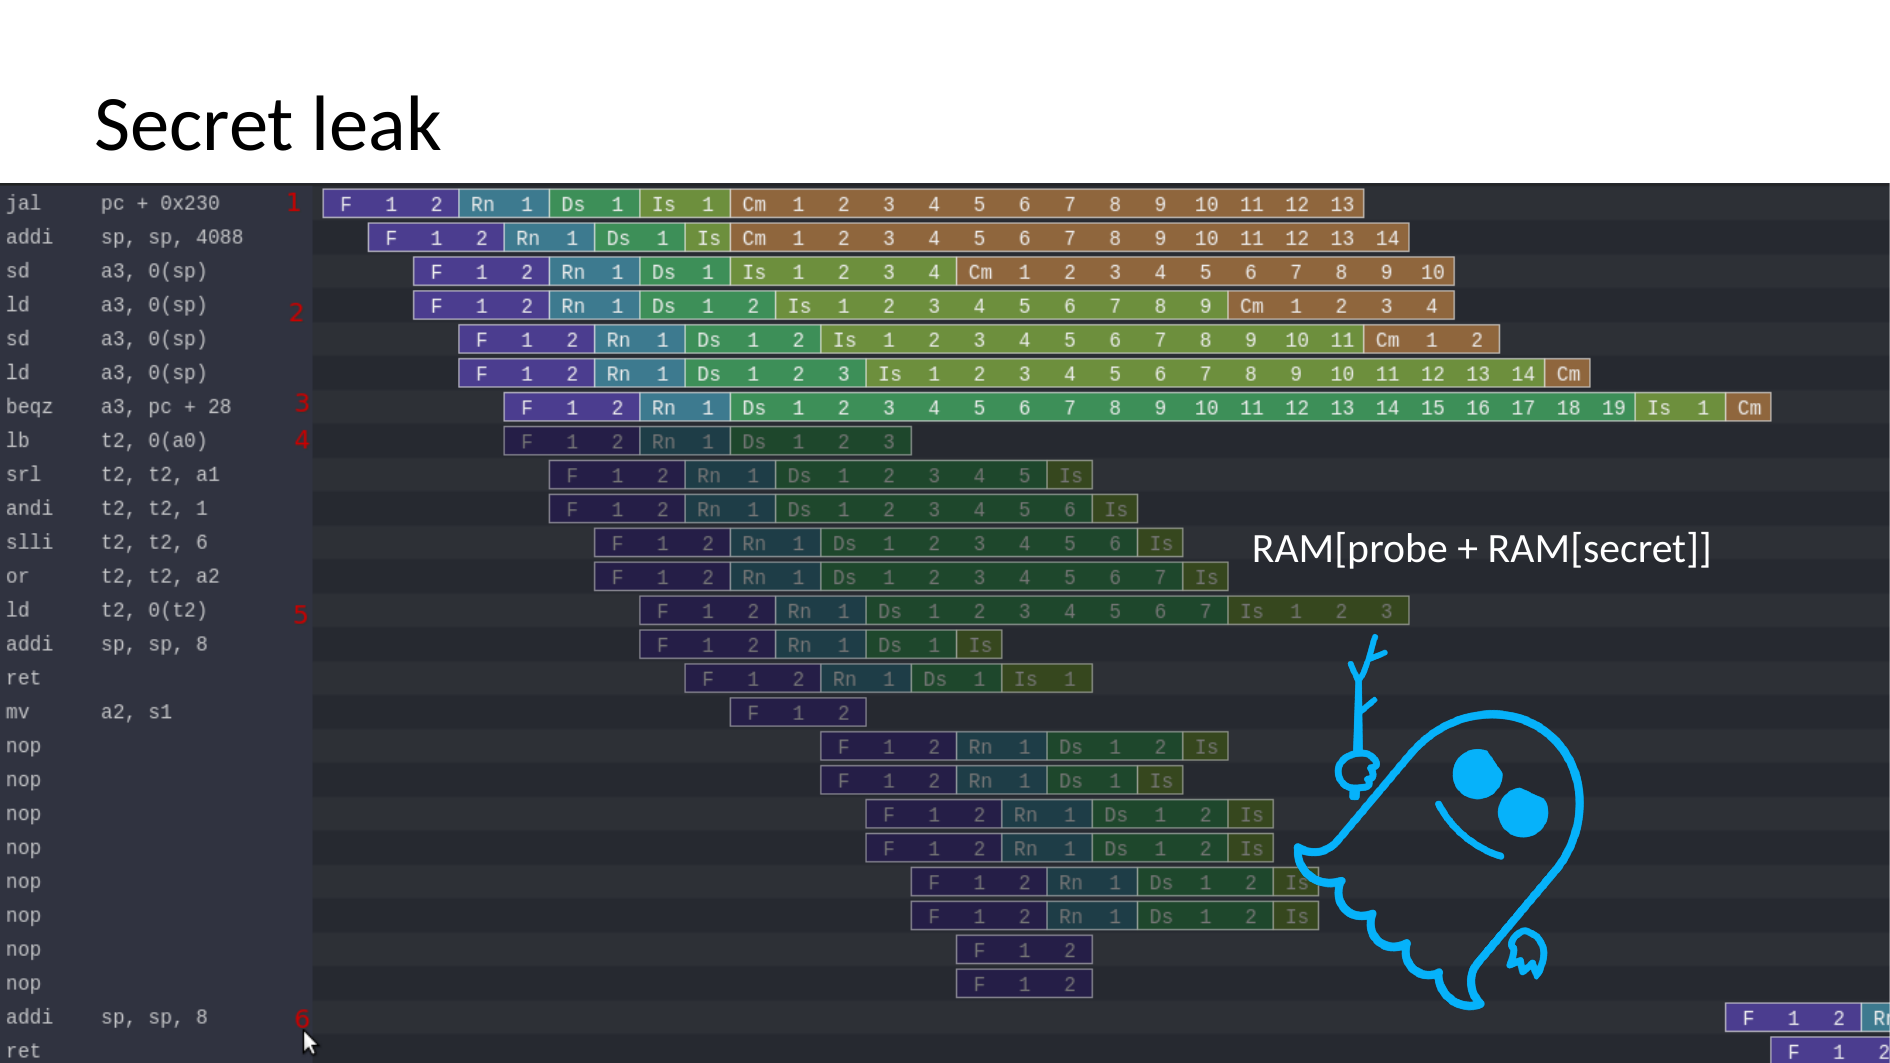

# Secret leak
Spectre
RAM[probe + RAM[secret]]